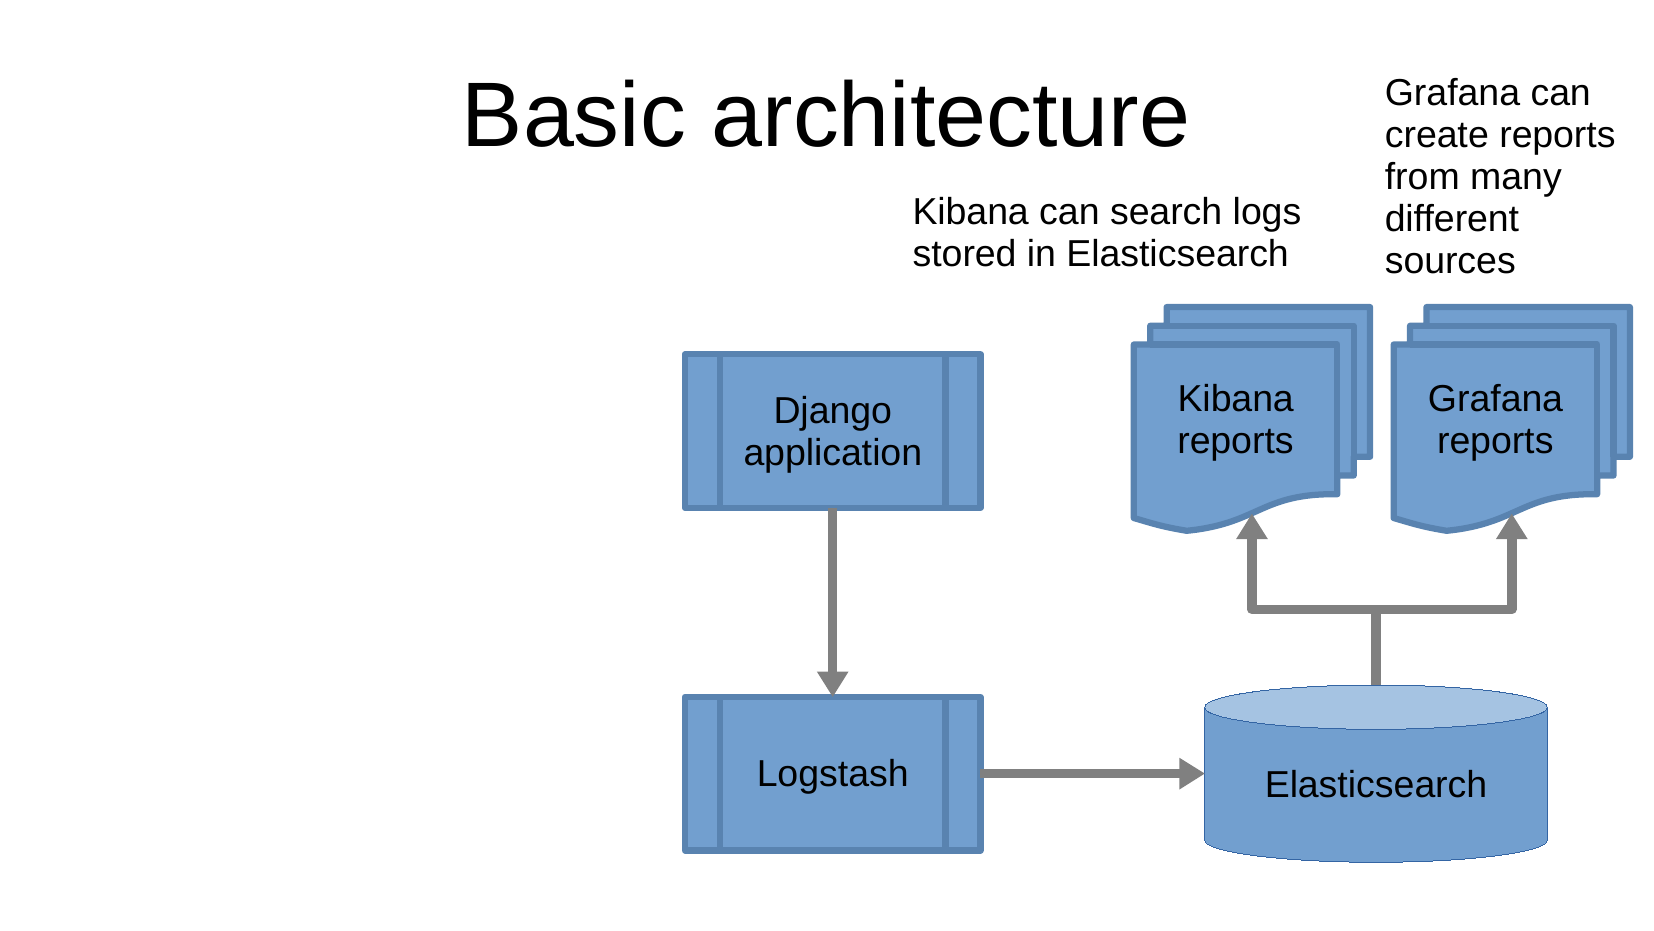

# Basic architecture
Grafana can create reports from many different sources
Kibana can search logs stored in Elasticsearch
Kibana
reports
Grafana
reports
Django
application
Elasticsearch
Logstash